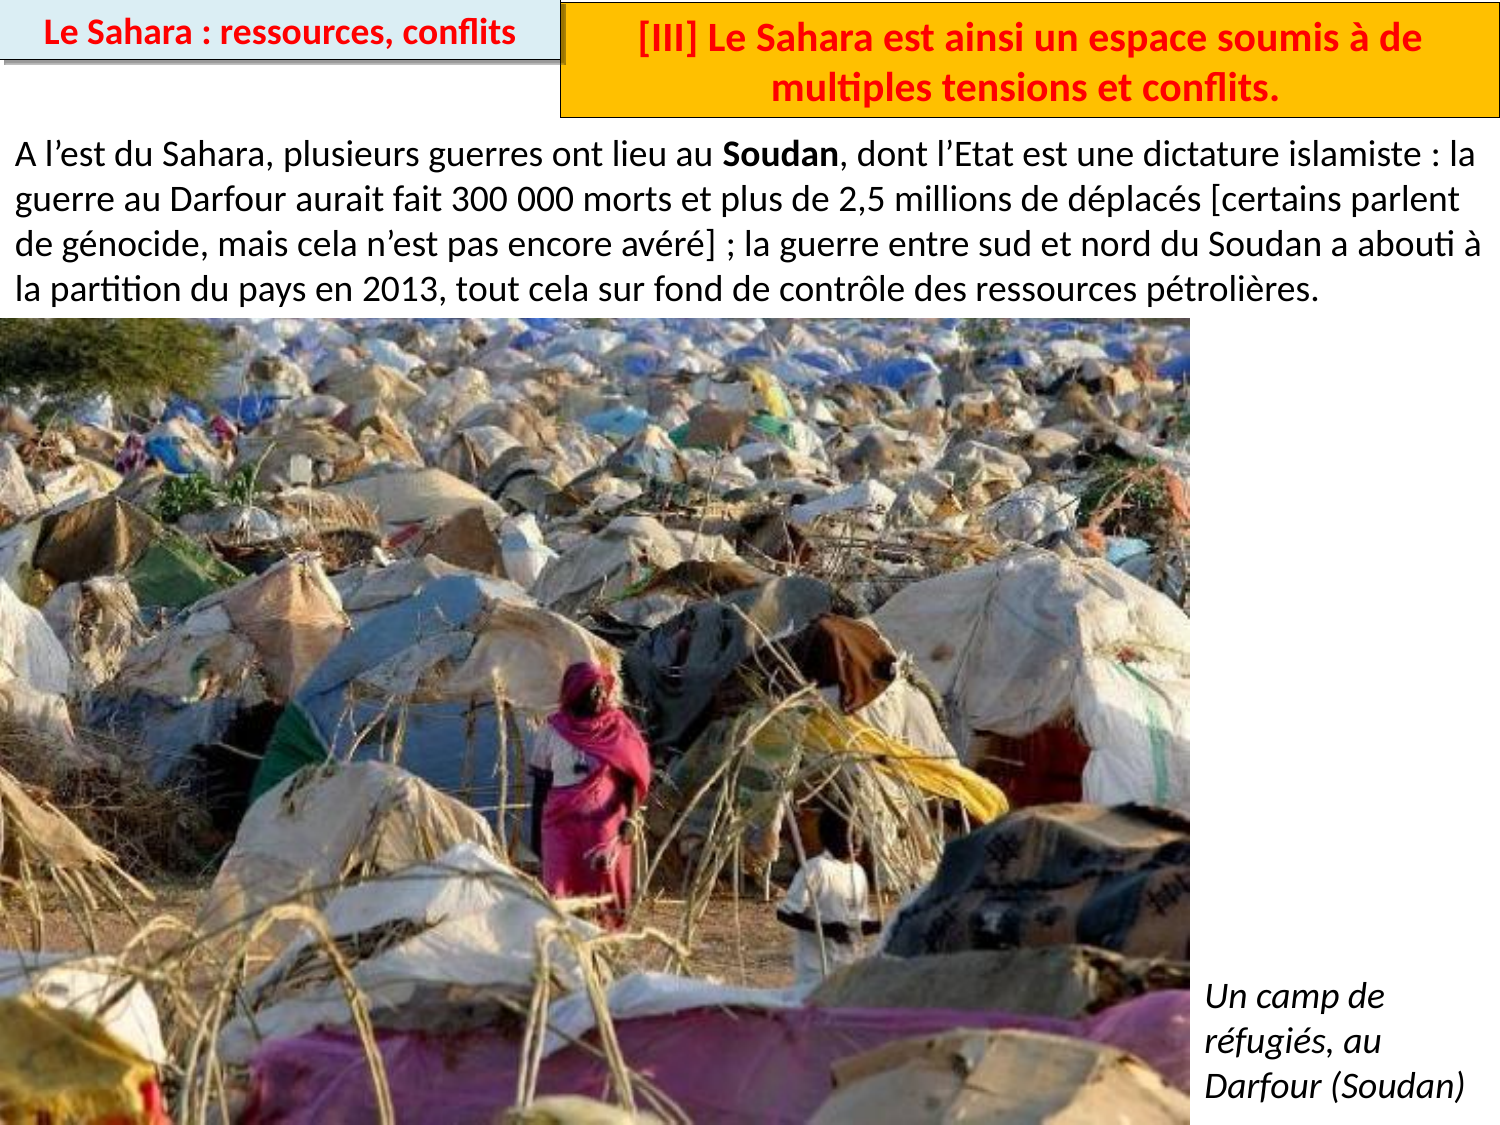

Le Sahara : ressources, conflits
[III] Le Sahara est ainsi un espace soumis à de multiples tensions et conflits.
A l’est du Sahara, plusieurs guerres ont lieu au Soudan, dont l’Etat est une dictature islamiste : la guerre au Darfour aurait fait 300 000 morts et plus de 2,5 millions de déplacés [certains parlent de génocide, mais cela n’est pas encore avéré] ; la guerre entre sud et nord du Soudan a abouti à la partition du pays en 2013, tout cela sur fond de contrôle des ressources pétrolières.
Un camp de réfugiés, au Darfour (Soudan)